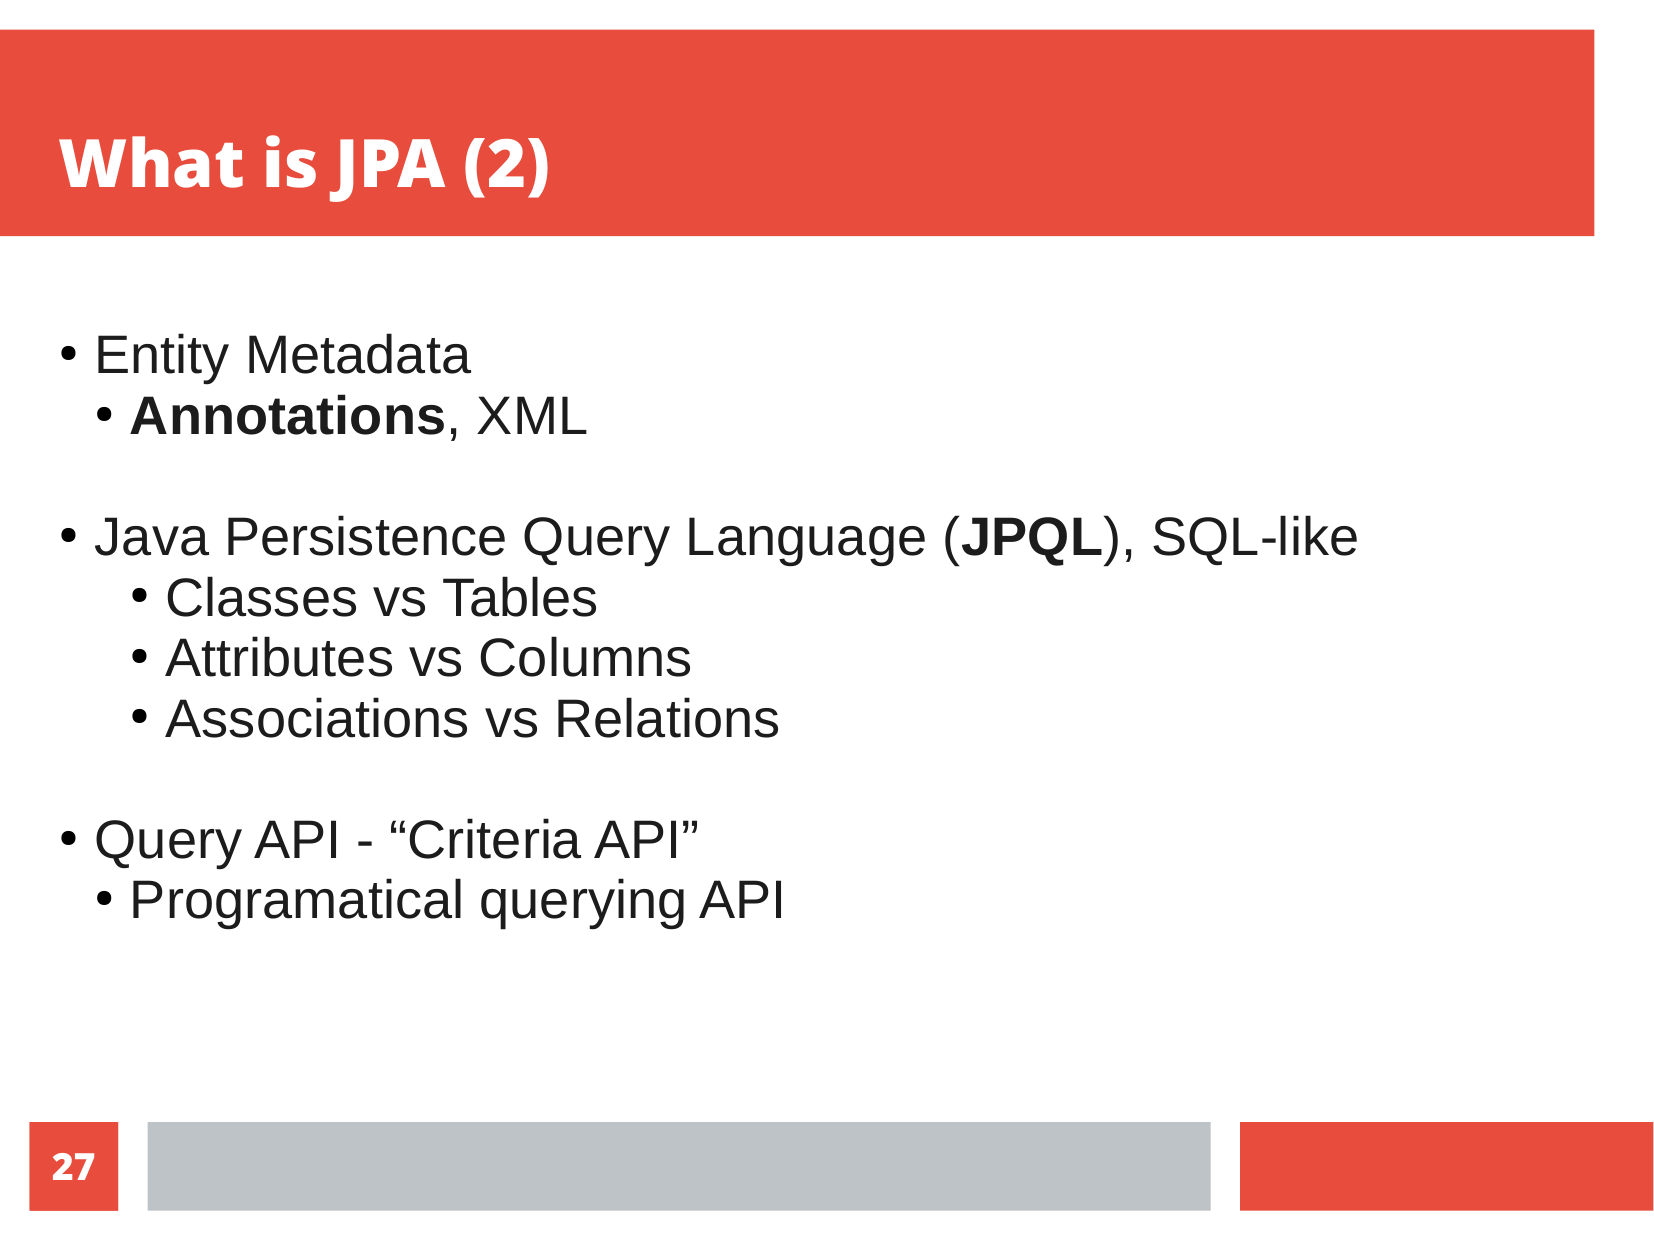

# What is JPA (2)
Entity Metadata
Annotations, XML
Java Persistence Query Language (JPQL), SQL-like
Classes vs Tables
Attributes vs Columns
Associations vs Relations
Query API - “Criteria API”
Programatical querying API
27